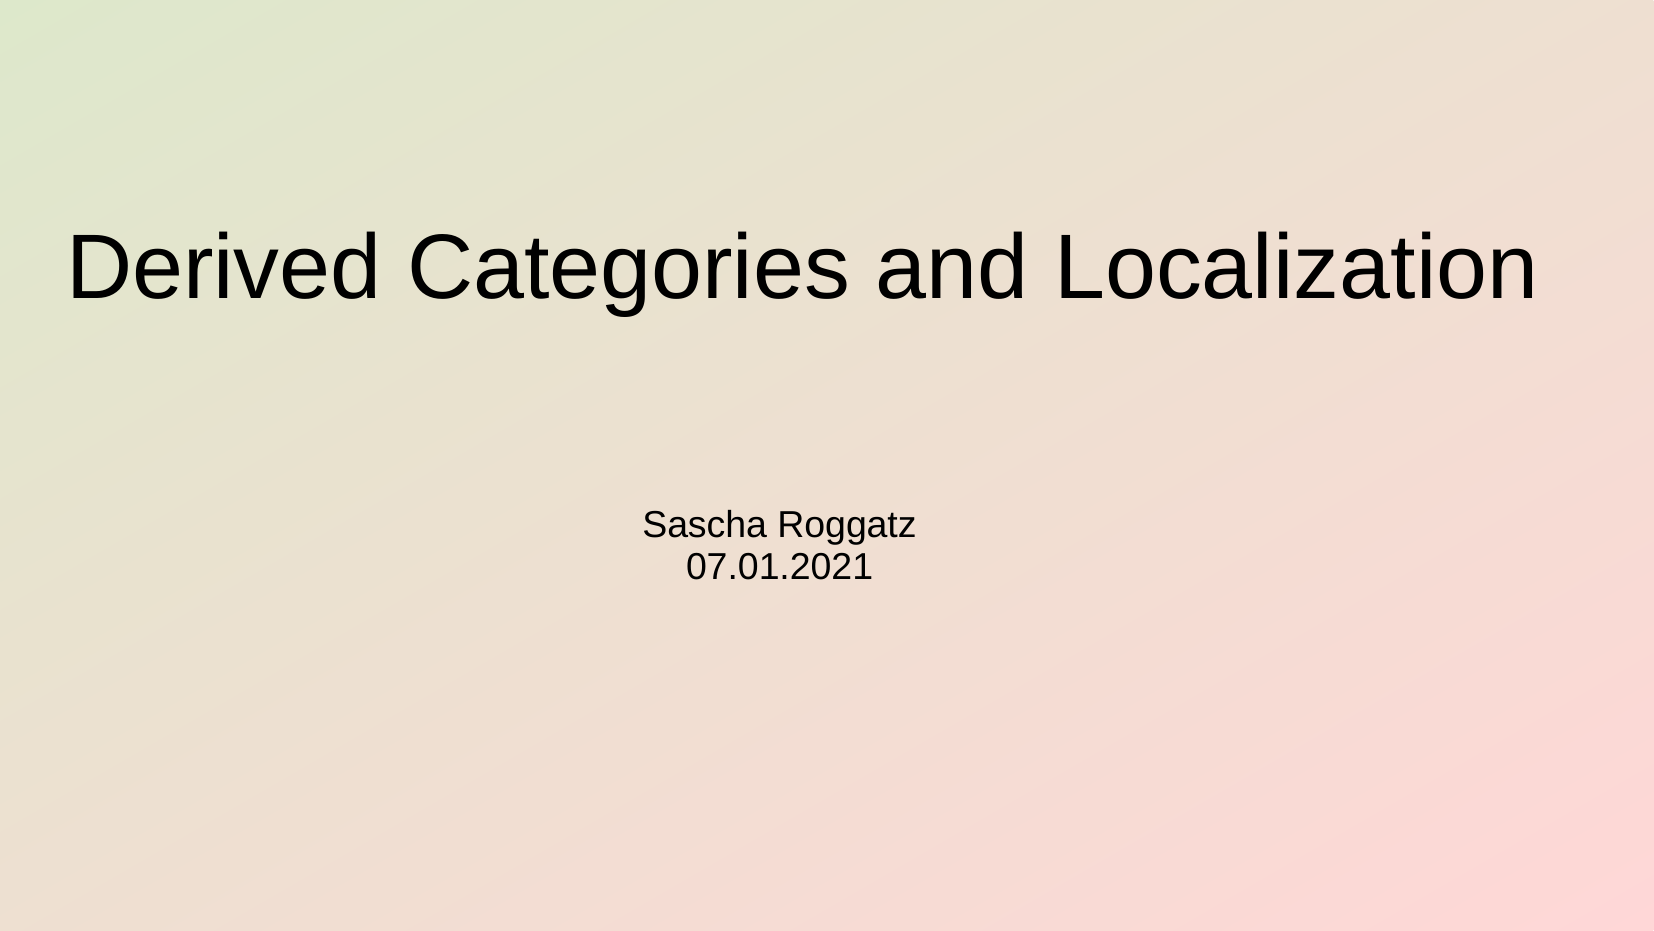

# Derived Categories and Localization
Sascha Roggatz
07.01.2021